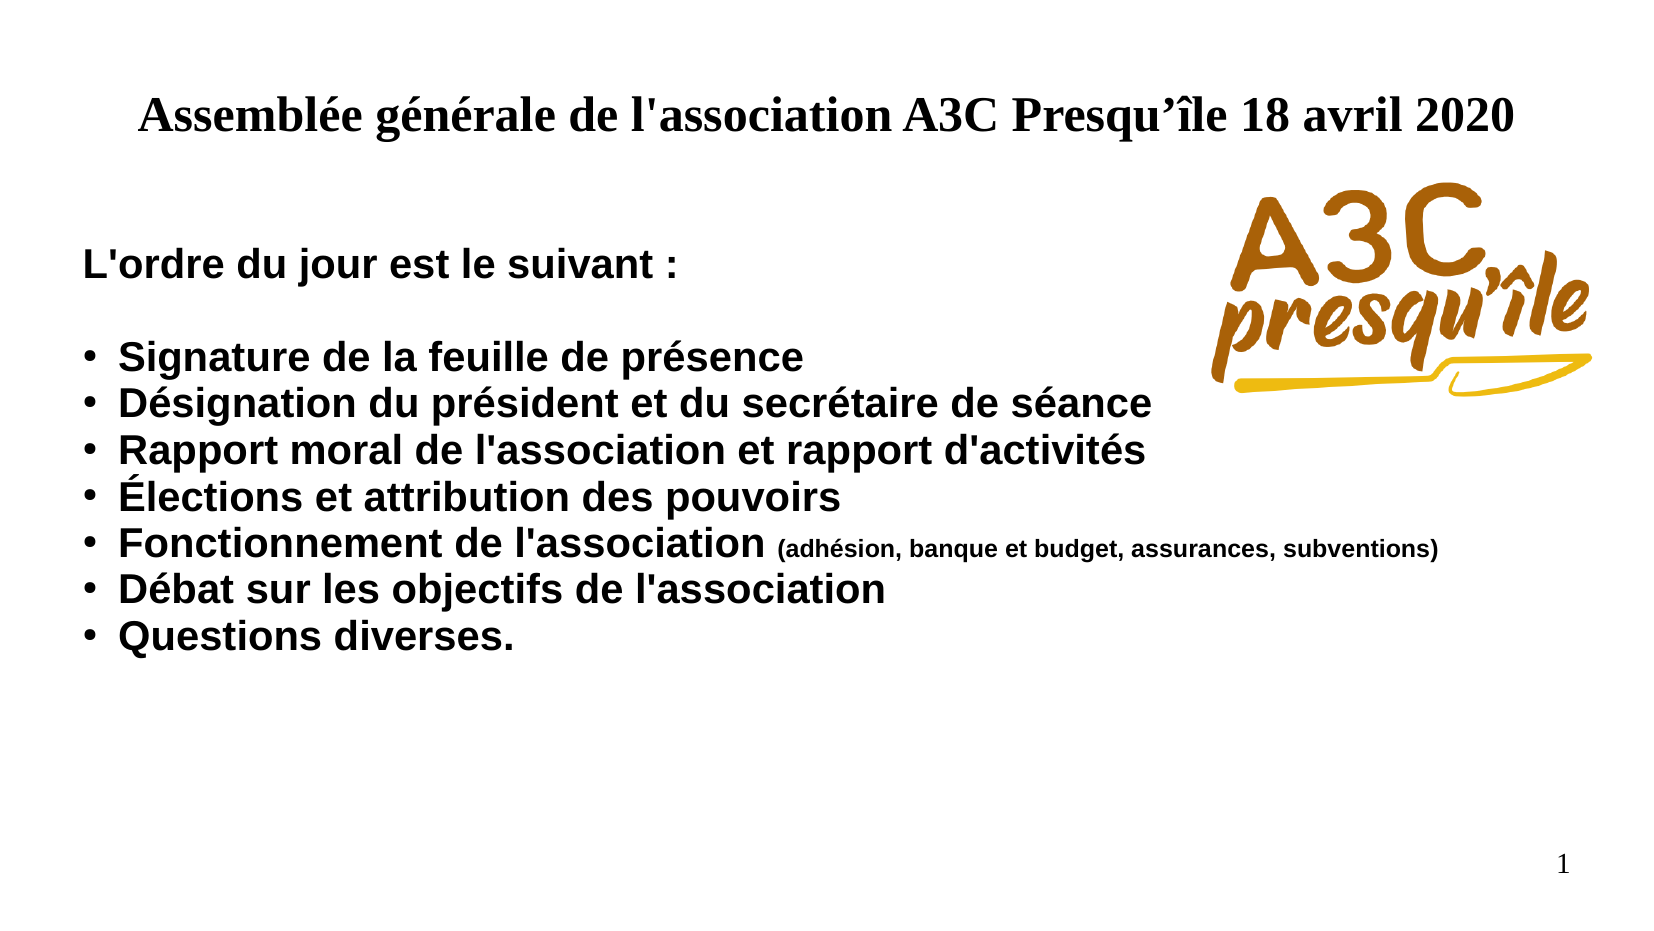

# Assemblée générale de l'association A3C Presqu’île 18 avril 2020
L'ordre du jour est le suivant :
Signature de la feuille de présence
Désignation du président et du secrétaire de séance
Rapport moral de l'association et rapport d'activités
Élections et attribution des pouvoirs
Fonctionnement de l'association (adhésion, banque et budget, assurances, subventions)
Débat sur les objectifs de l'association
Questions diverses.
1